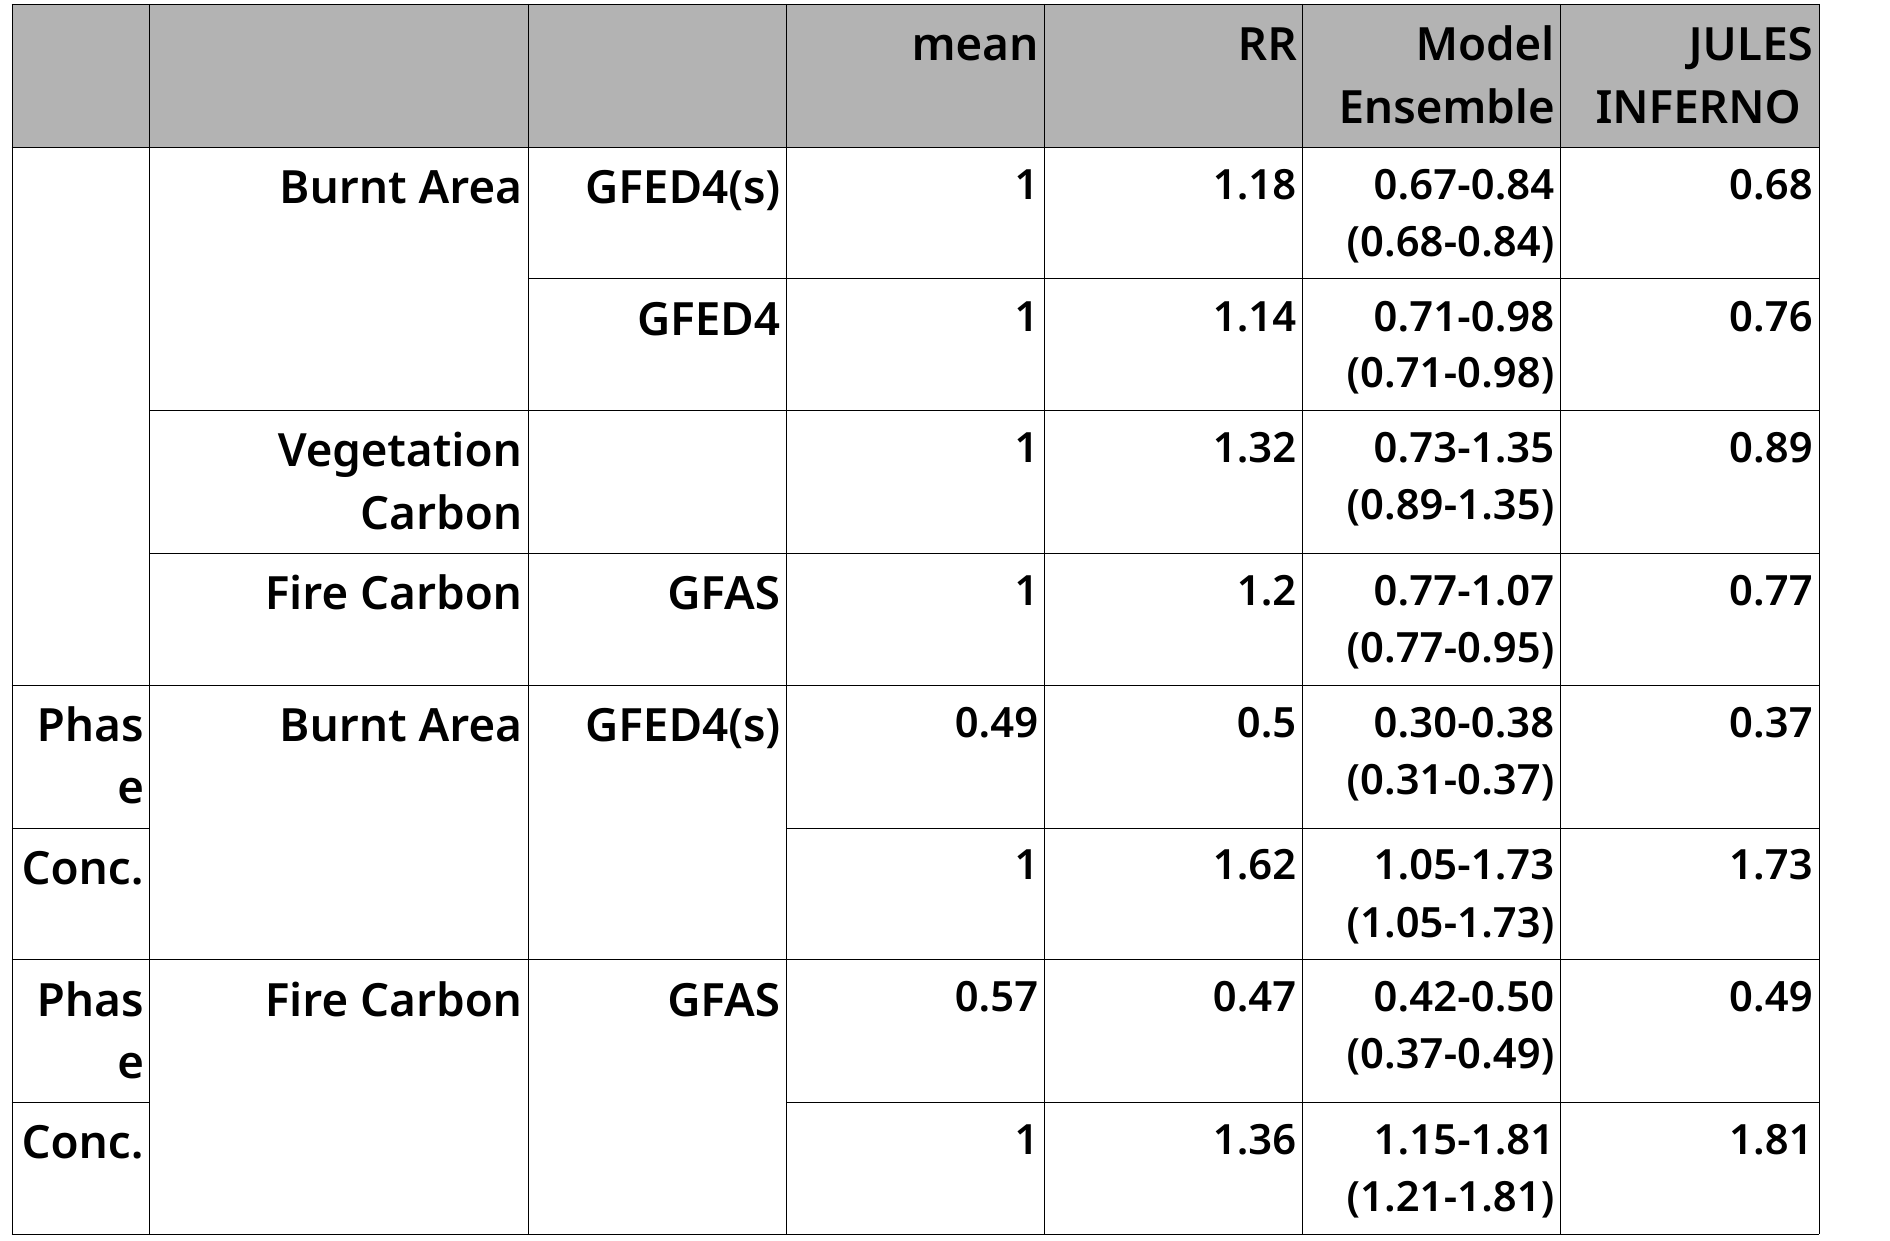

| | | | mean | RR | Model Ensemble | JULES INFERNO |
| --- | --- | --- | --- | --- | --- | --- |
| | Burnt Area | GFED4(s) | 1 | 1.18 | 0.67-0.84 (0.68-0.84) | 0.68 |
| | | GFED4 | 1 | 1.14 | 0.71-0.98 (0.71-0.98) | 0.76 |
| | Vegetation Carbon | | 1 | 1.32 | 0.73-1.35 (0.89-1.35) | 0.89 |
| | Fire Carbon | GFAS | 1 | 1.2 | 0.77-1.07 (0.77-0.95) | 0.77 |
| Phase | Burnt Area | GFED4(s) | 0.49 | 0.5 | 0.30-0.38 (0.31-0.37) | 0.37 |
| Conc. | | | 1 | 1.62 | 1.05-1.73 (1.05-1.73) | 1.73 |
| Phase | Fire Carbon | GFAS | 0.57 | 0.47 | 0.42-0.50 (0.37-0.49) | 0.49 |
| Conc. | | | 1 | 1.36 | 1.15-1.81 (1.21-1.81) | 1.81 |